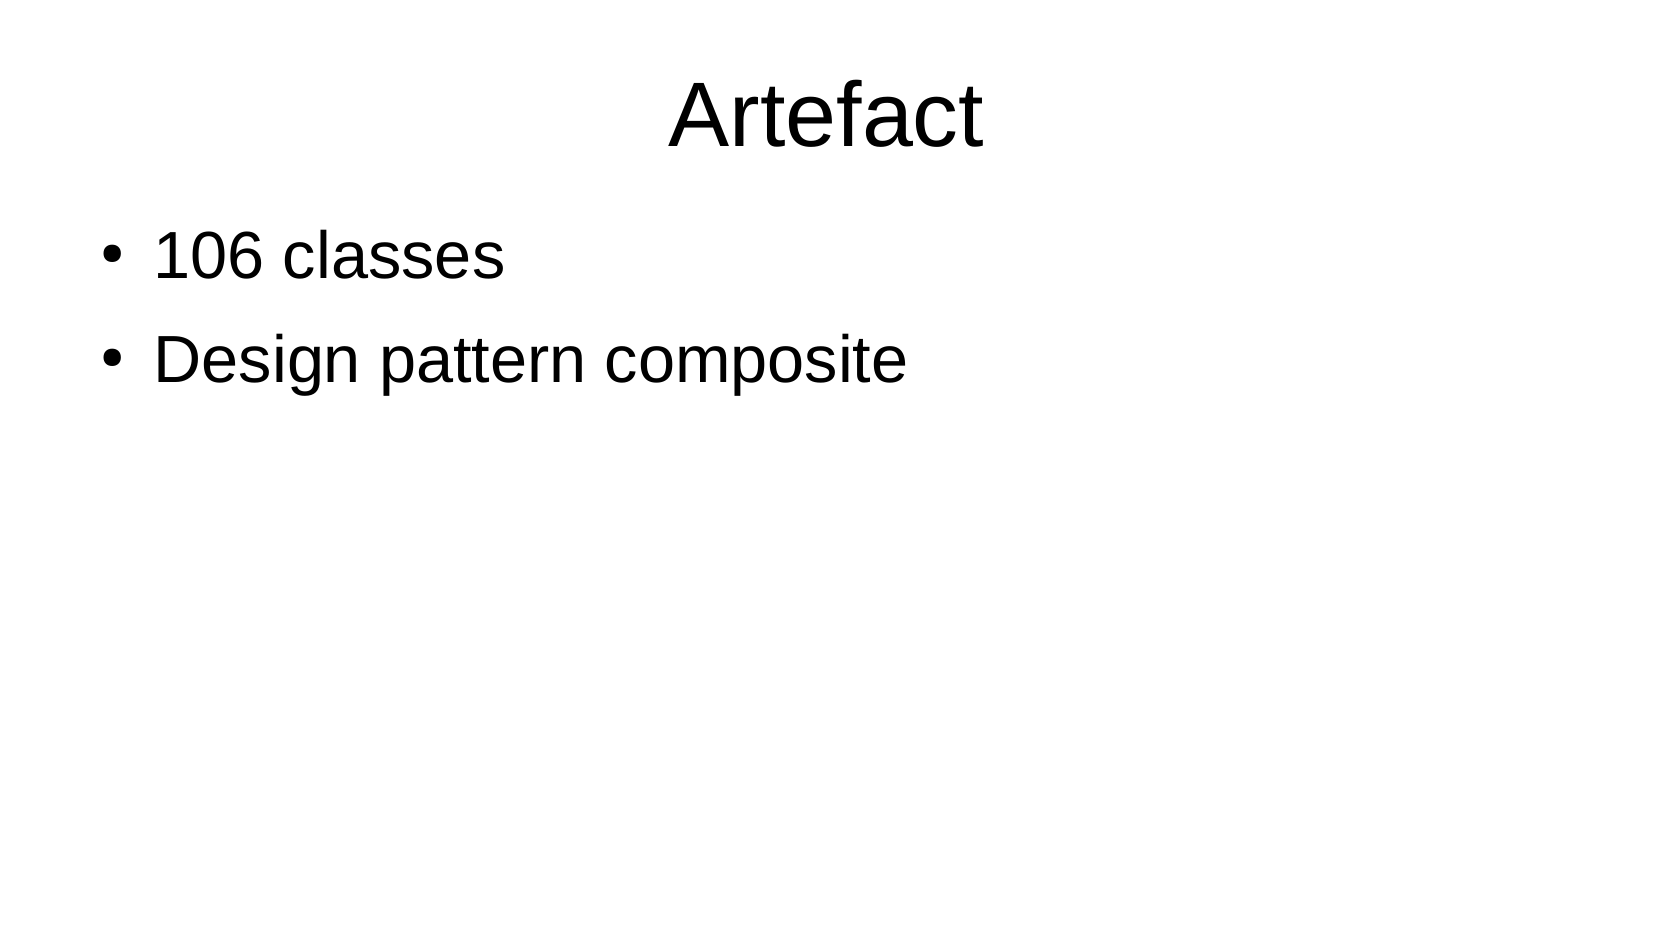

# Artefact
106 classes
Design pattern composite